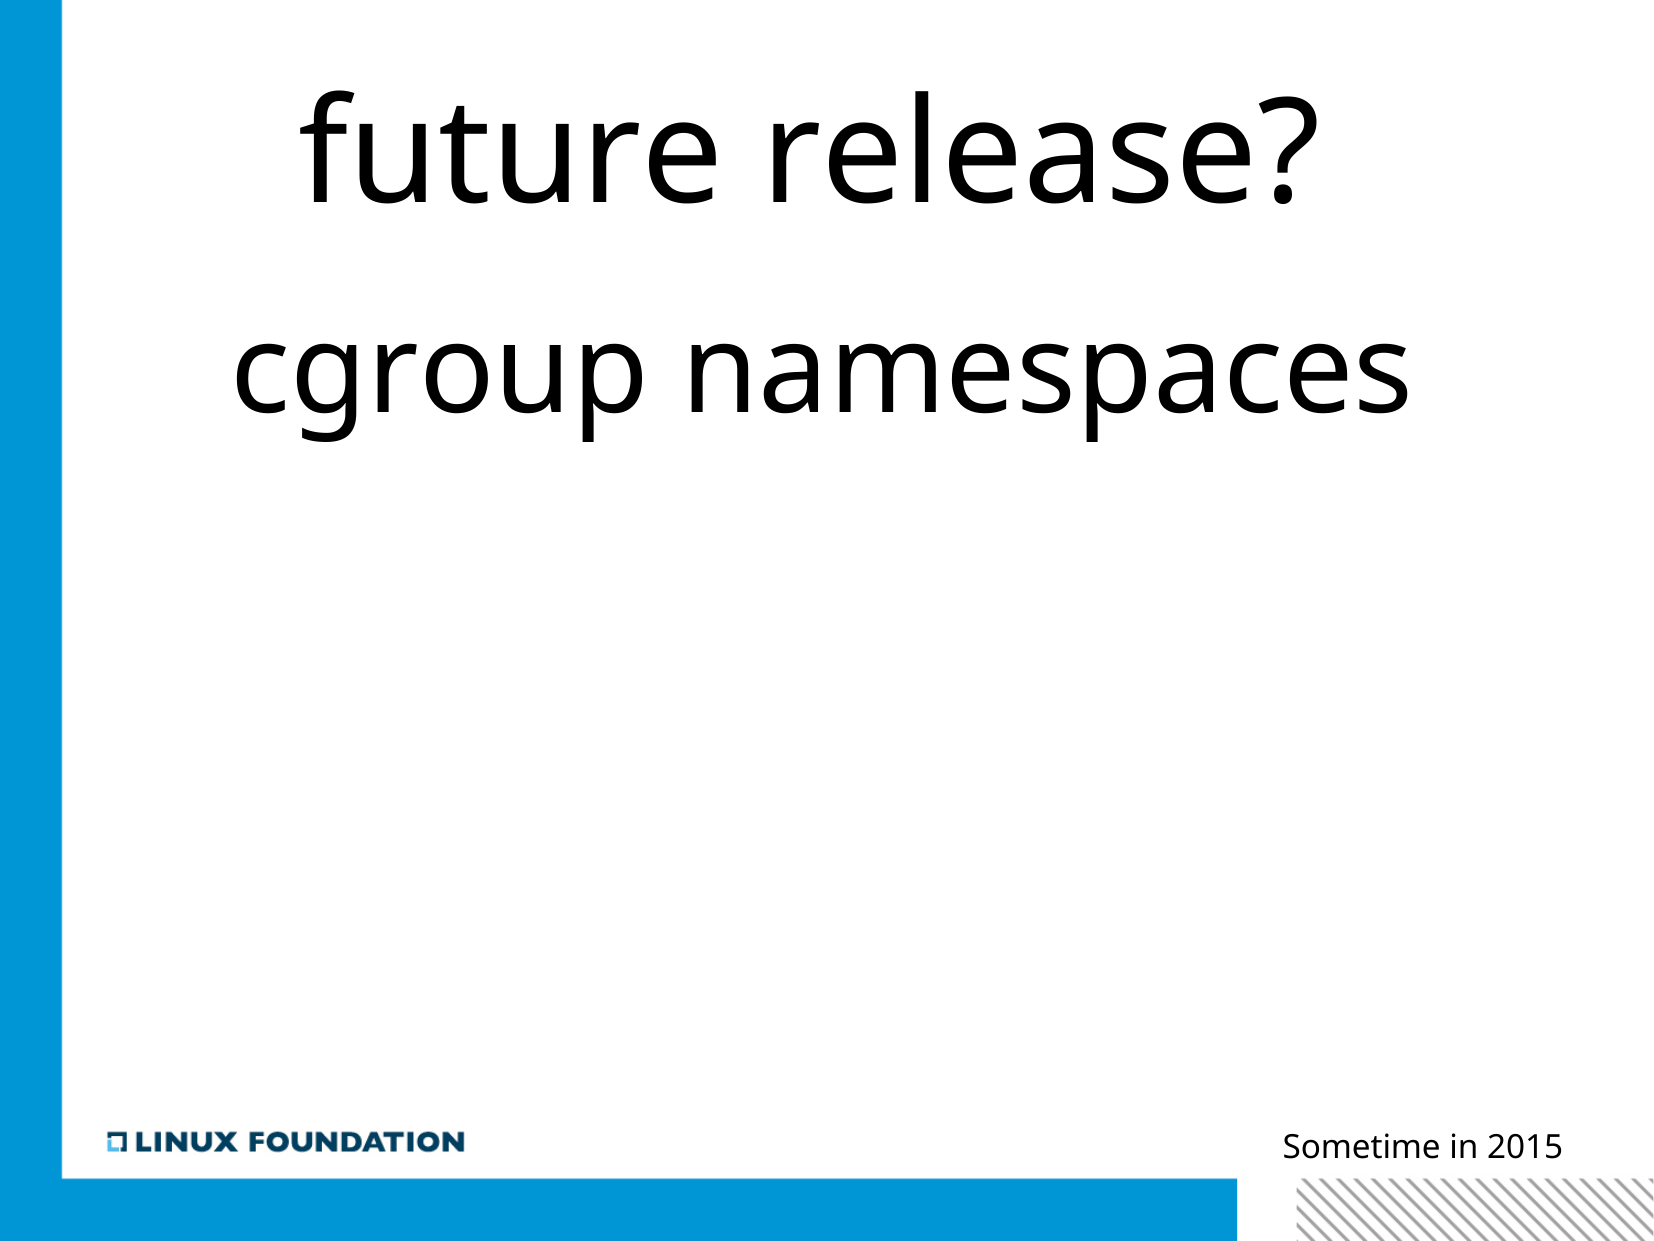

future release?
cgroup namespaces
Sometime in 2015